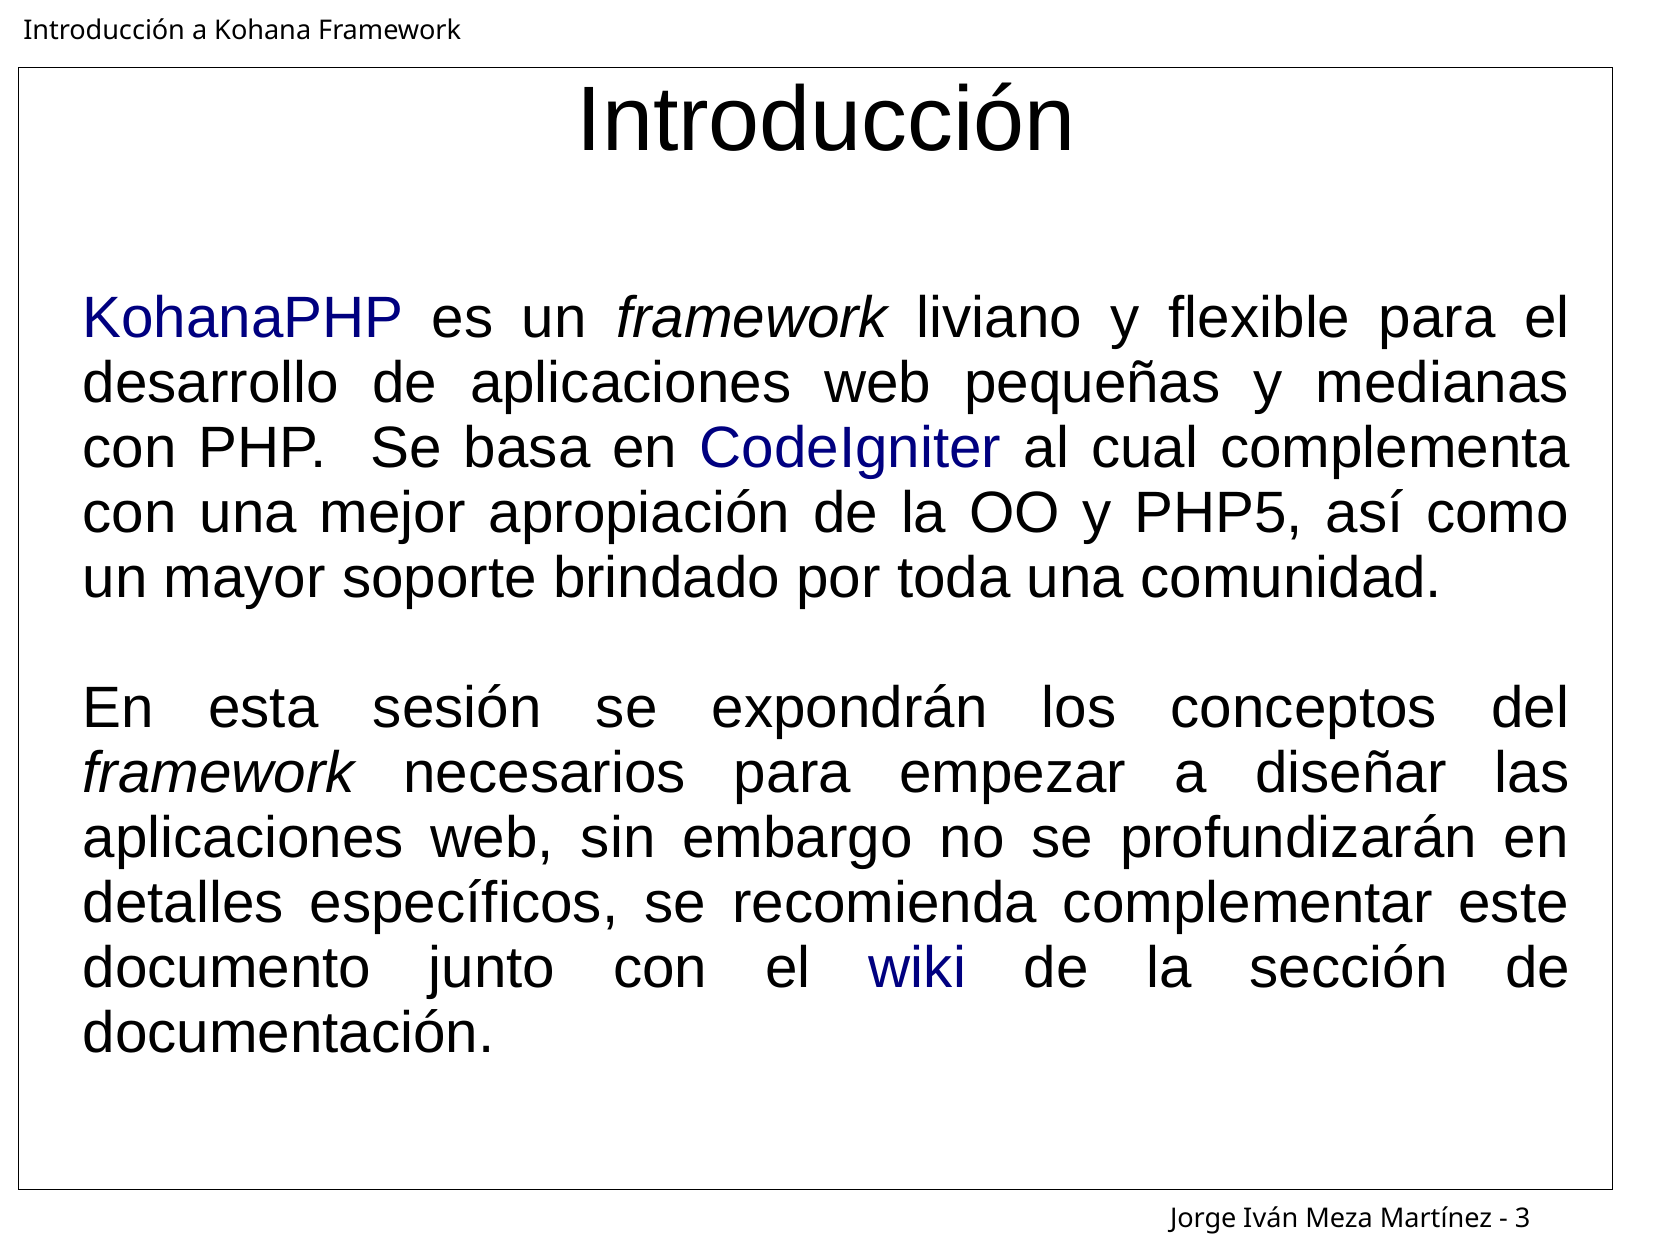

# Introducción
KohanaPHP es un framework liviano y flexible para el desarrollo de aplicaciones web pequeñas y medianas con PHP. Se basa en CodeIgniter al cual complementa con una mejor apropiación de la OO y PHP5, así como un mayor soporte brindado por toda una comunidad.
En esta sesión se expondrán los conceptos del framework necesarios para empezar a diseñar las aplicaciones web, sin embargo no se profundizarán en detalles específicos, se recomienda complementar este documento junto con el wiki de la sección de documentación.